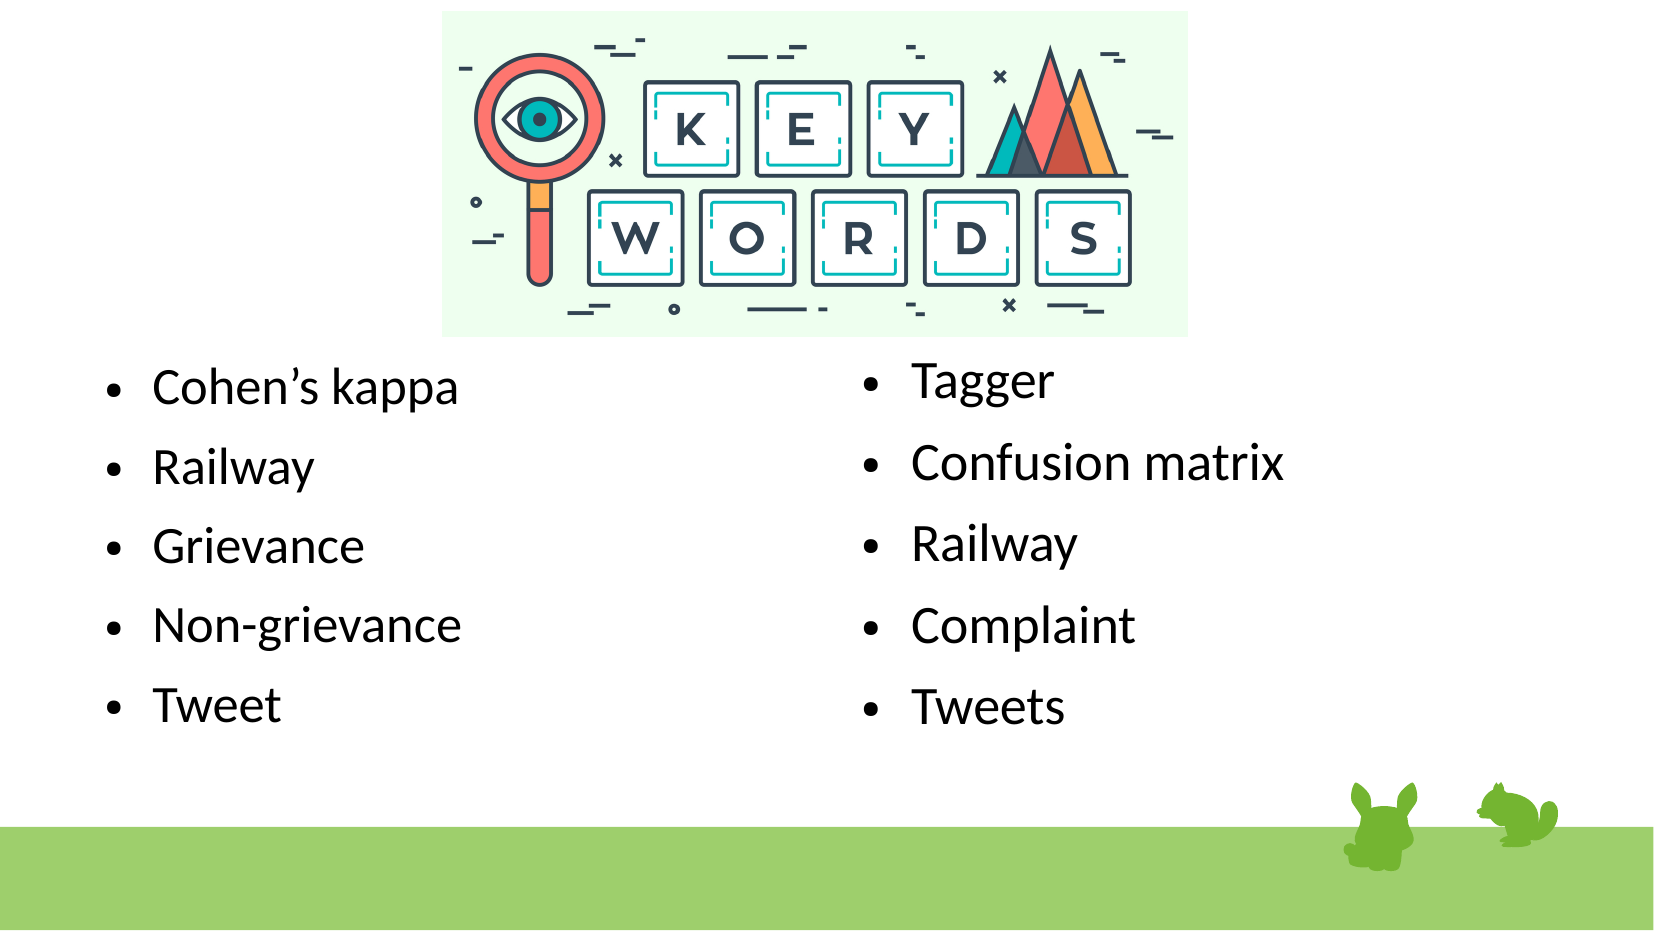

#
Cohen’s kappa
Railway
Grievance
Non-grievance
Tweet
Tagger
Confusion matrix
Railway
Complaint
Tweets